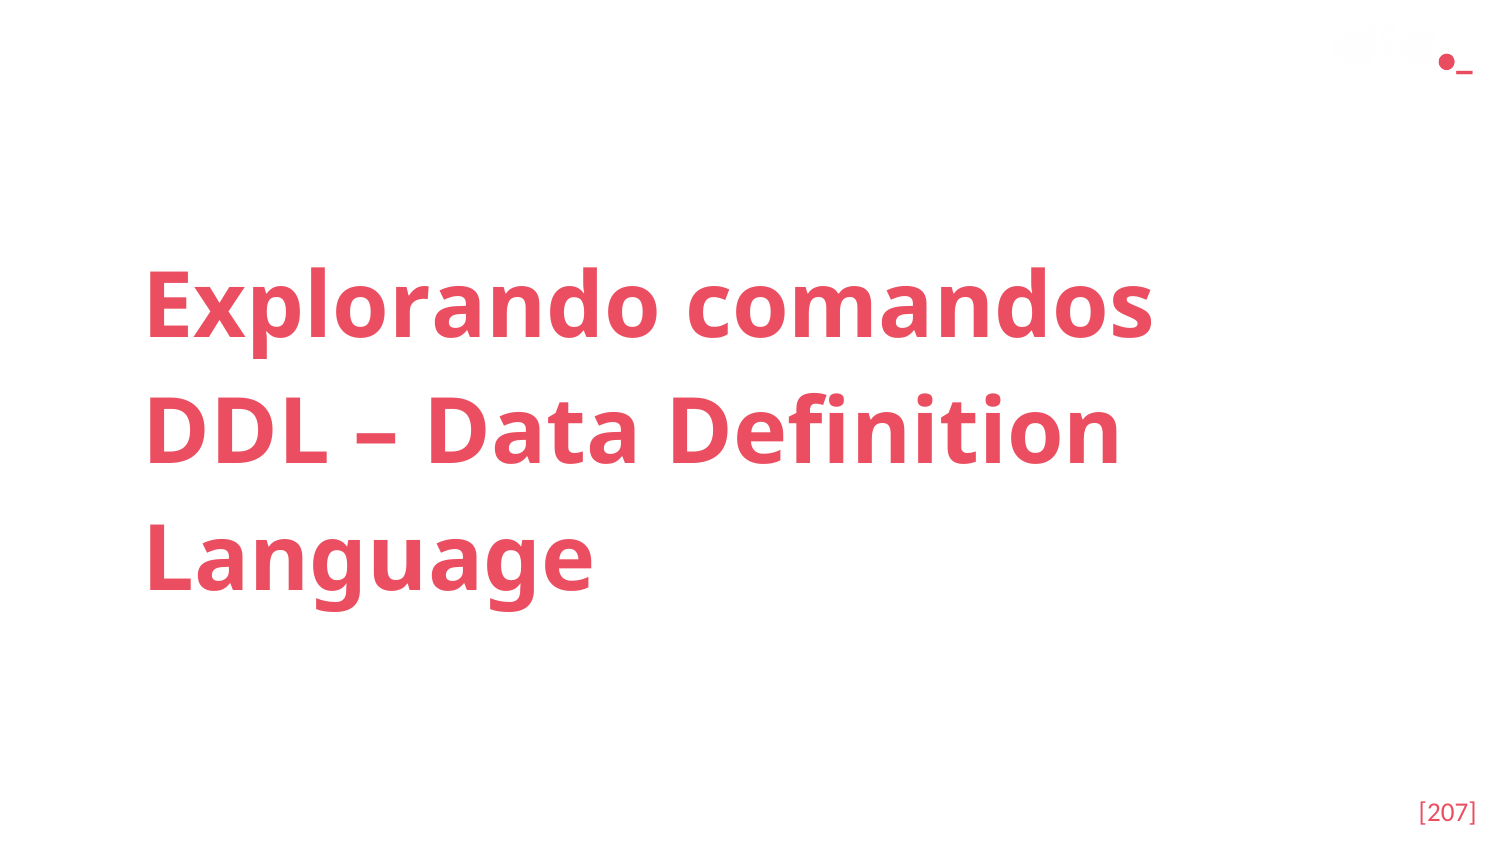

Explorando comandos DDL – Data Definition Language